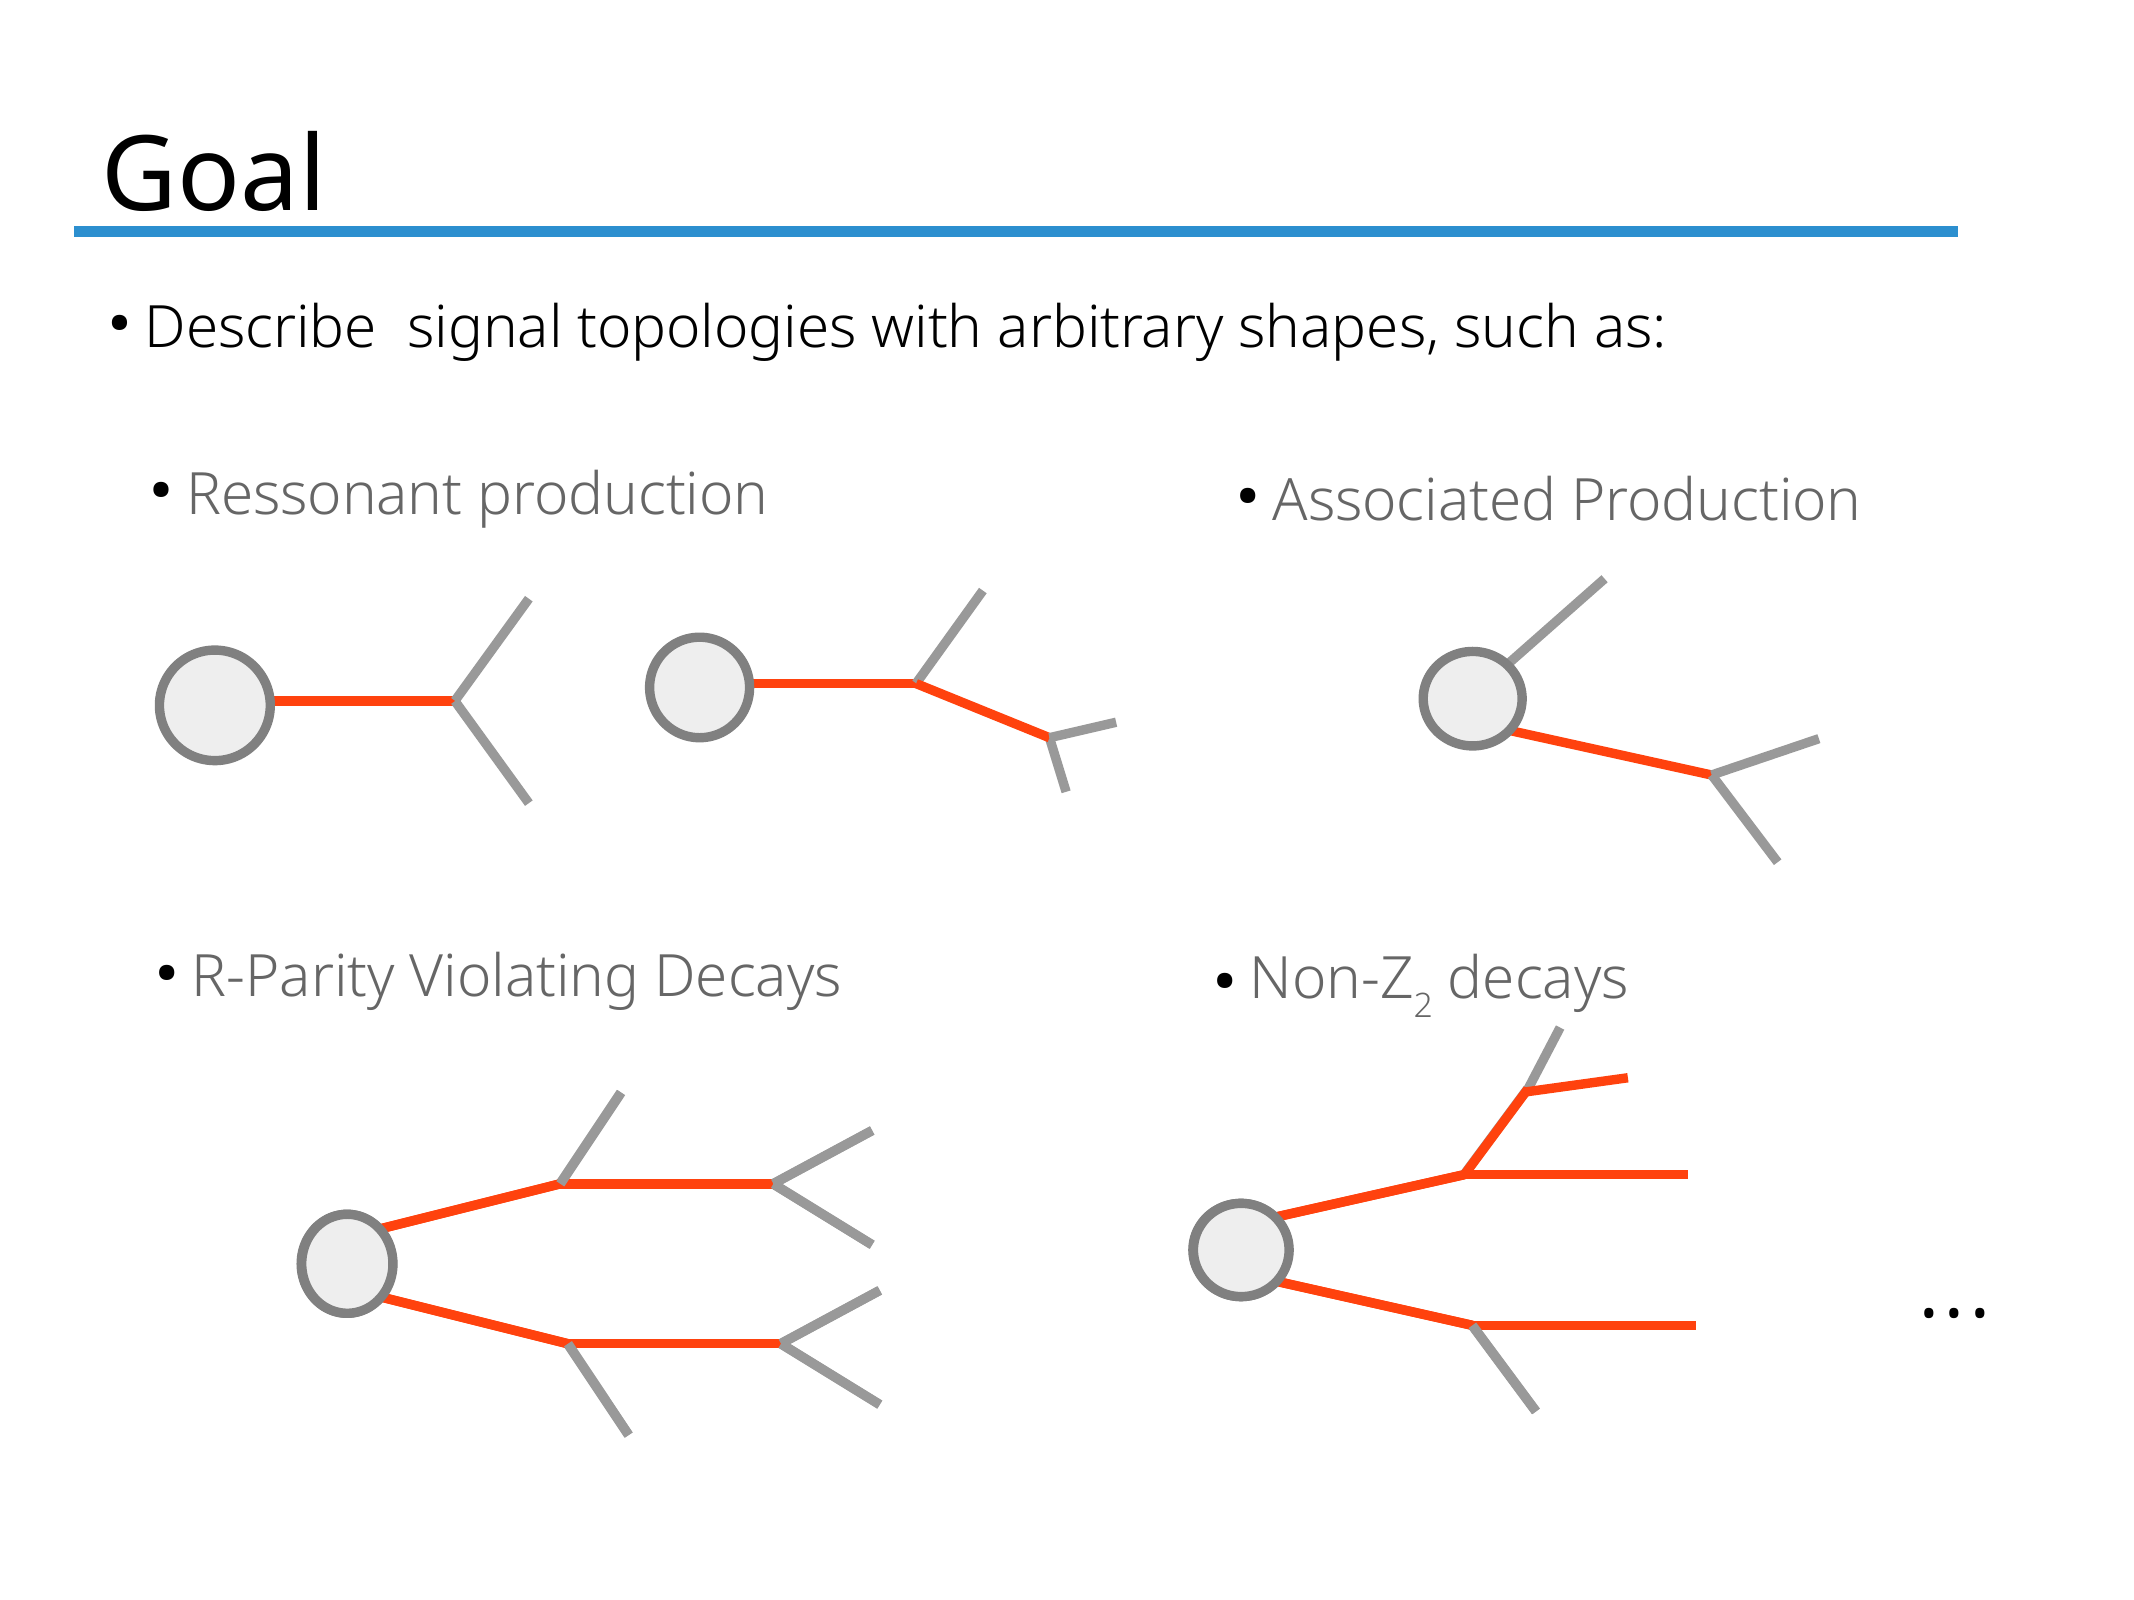

Goal
Describe signal topologies with arbitrary shapes, such as:
Ressonant production
Associated Production
R-Parity Violating Decays
Non-Z2 decays
...